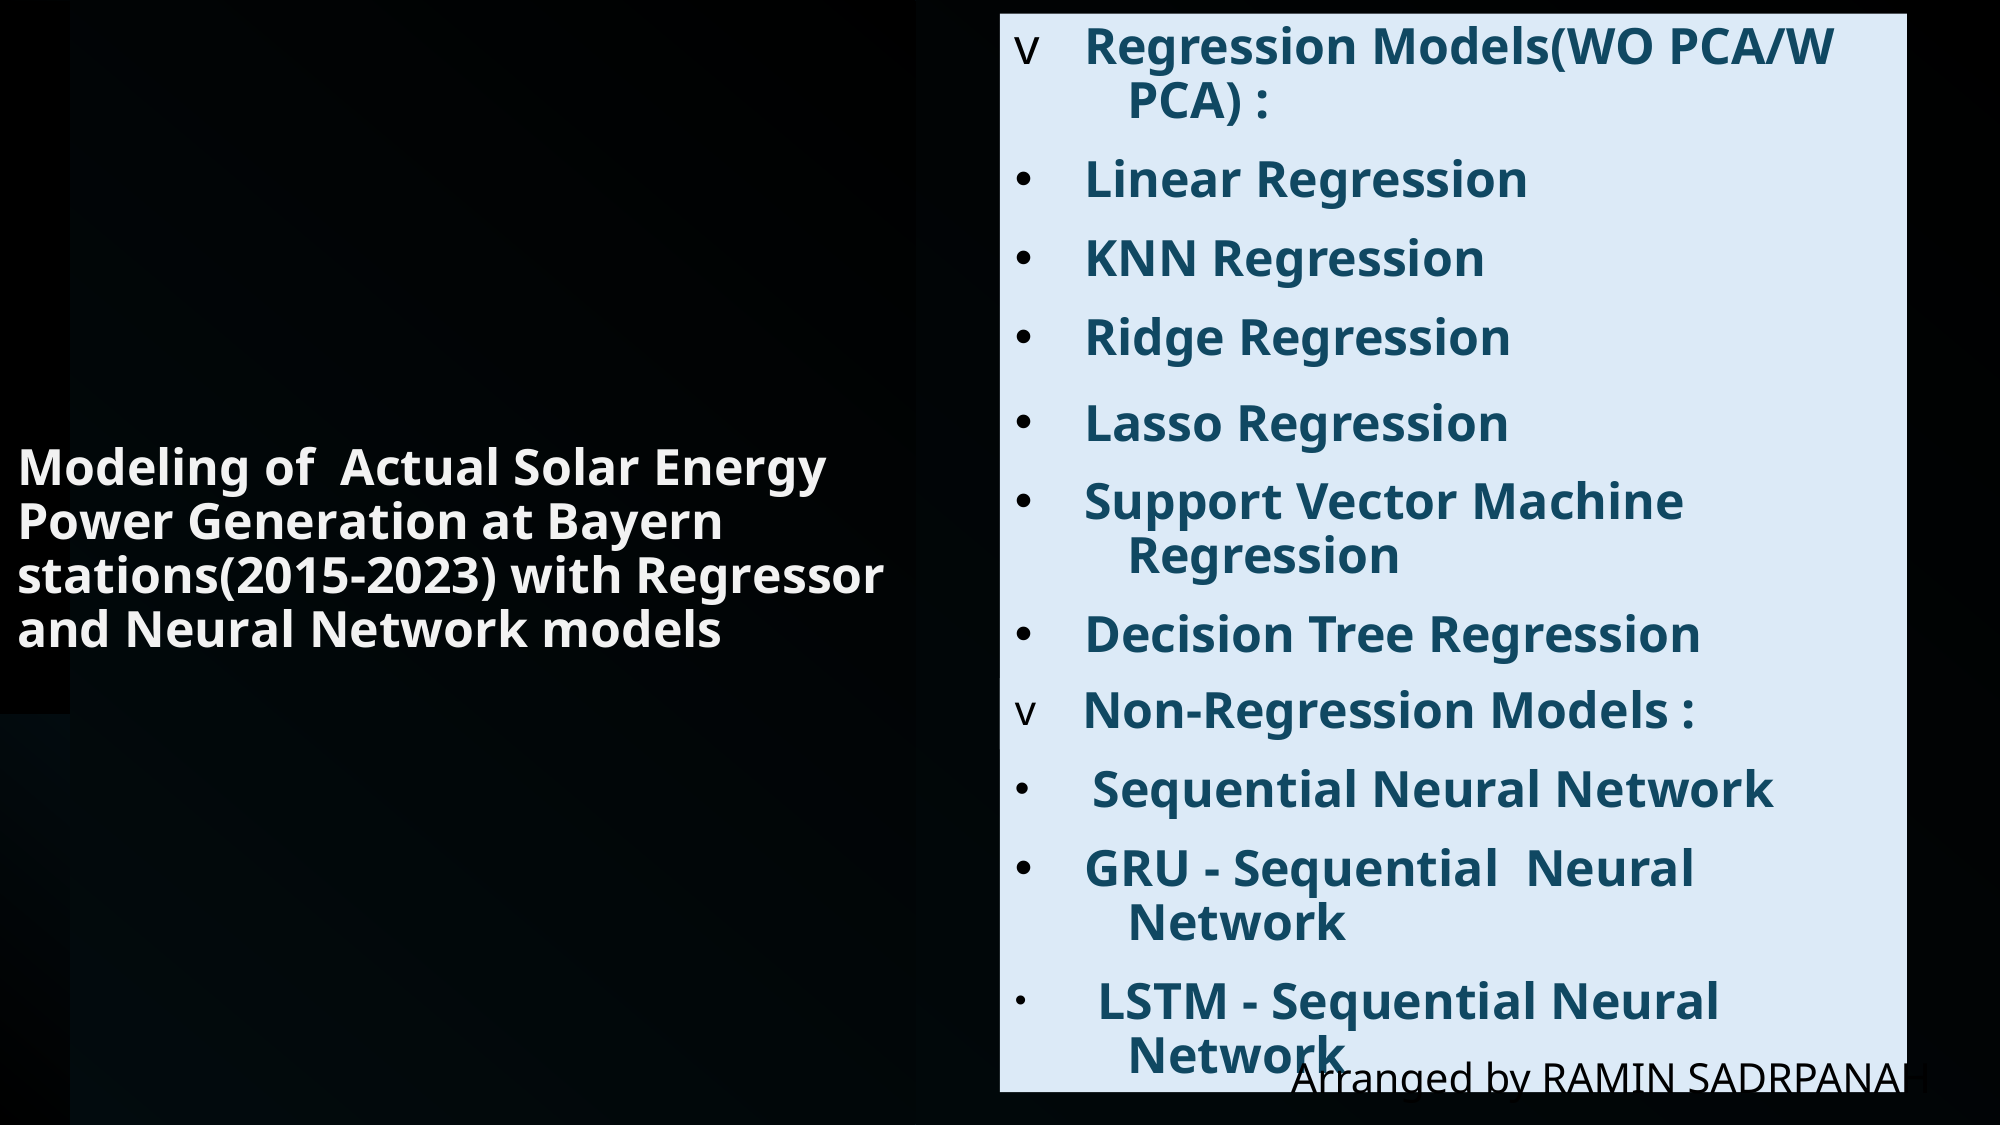

Regression Models(WO PCA/W PCA) :
 Linear Regression
 KNN Regression
 Ridge Regression
 Lasso Regression
 Support Vector Machine Regression
 Decision Tree Regression
 Random Forest Regression
Modeling of Actual Solar Energy Power Generation at Bayern stations(2015-2023) with Regressor and Neural Network models
 Non-Regression Models :
 Sequential Neural Network
 GRU - Sequential Neural Network
 LSTM - Sequential Neural Network
# Arranged by RAMIN SADRPANAH